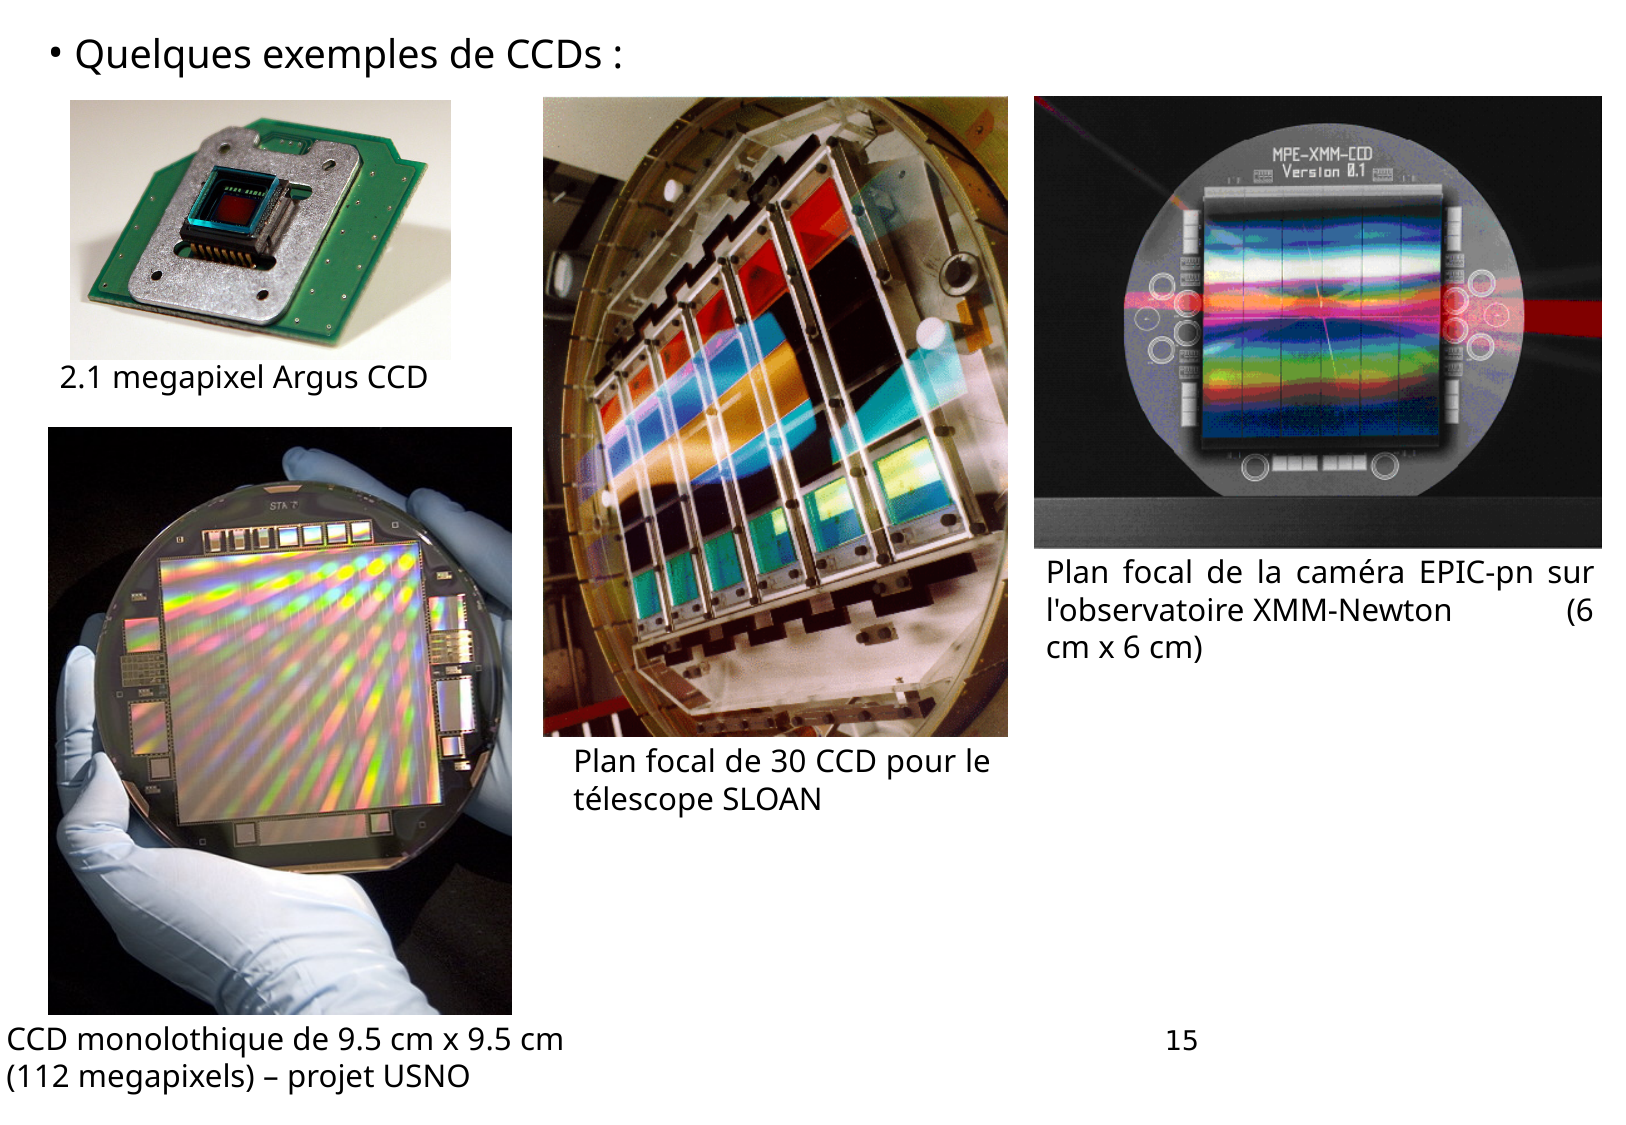

Quelques exemples de CCDs :
2.1 megapixel Argus CCD
Plan focal de la caméra EPIC-pn sur l'observatoire XMM-Newton (6 cm x 6 cm)
Plan focal de 30 CCD pour le télescope SLOAN
CCD monolothique de 9.5 cm x 9.5 cm
(112 megapixels) – projet USNO